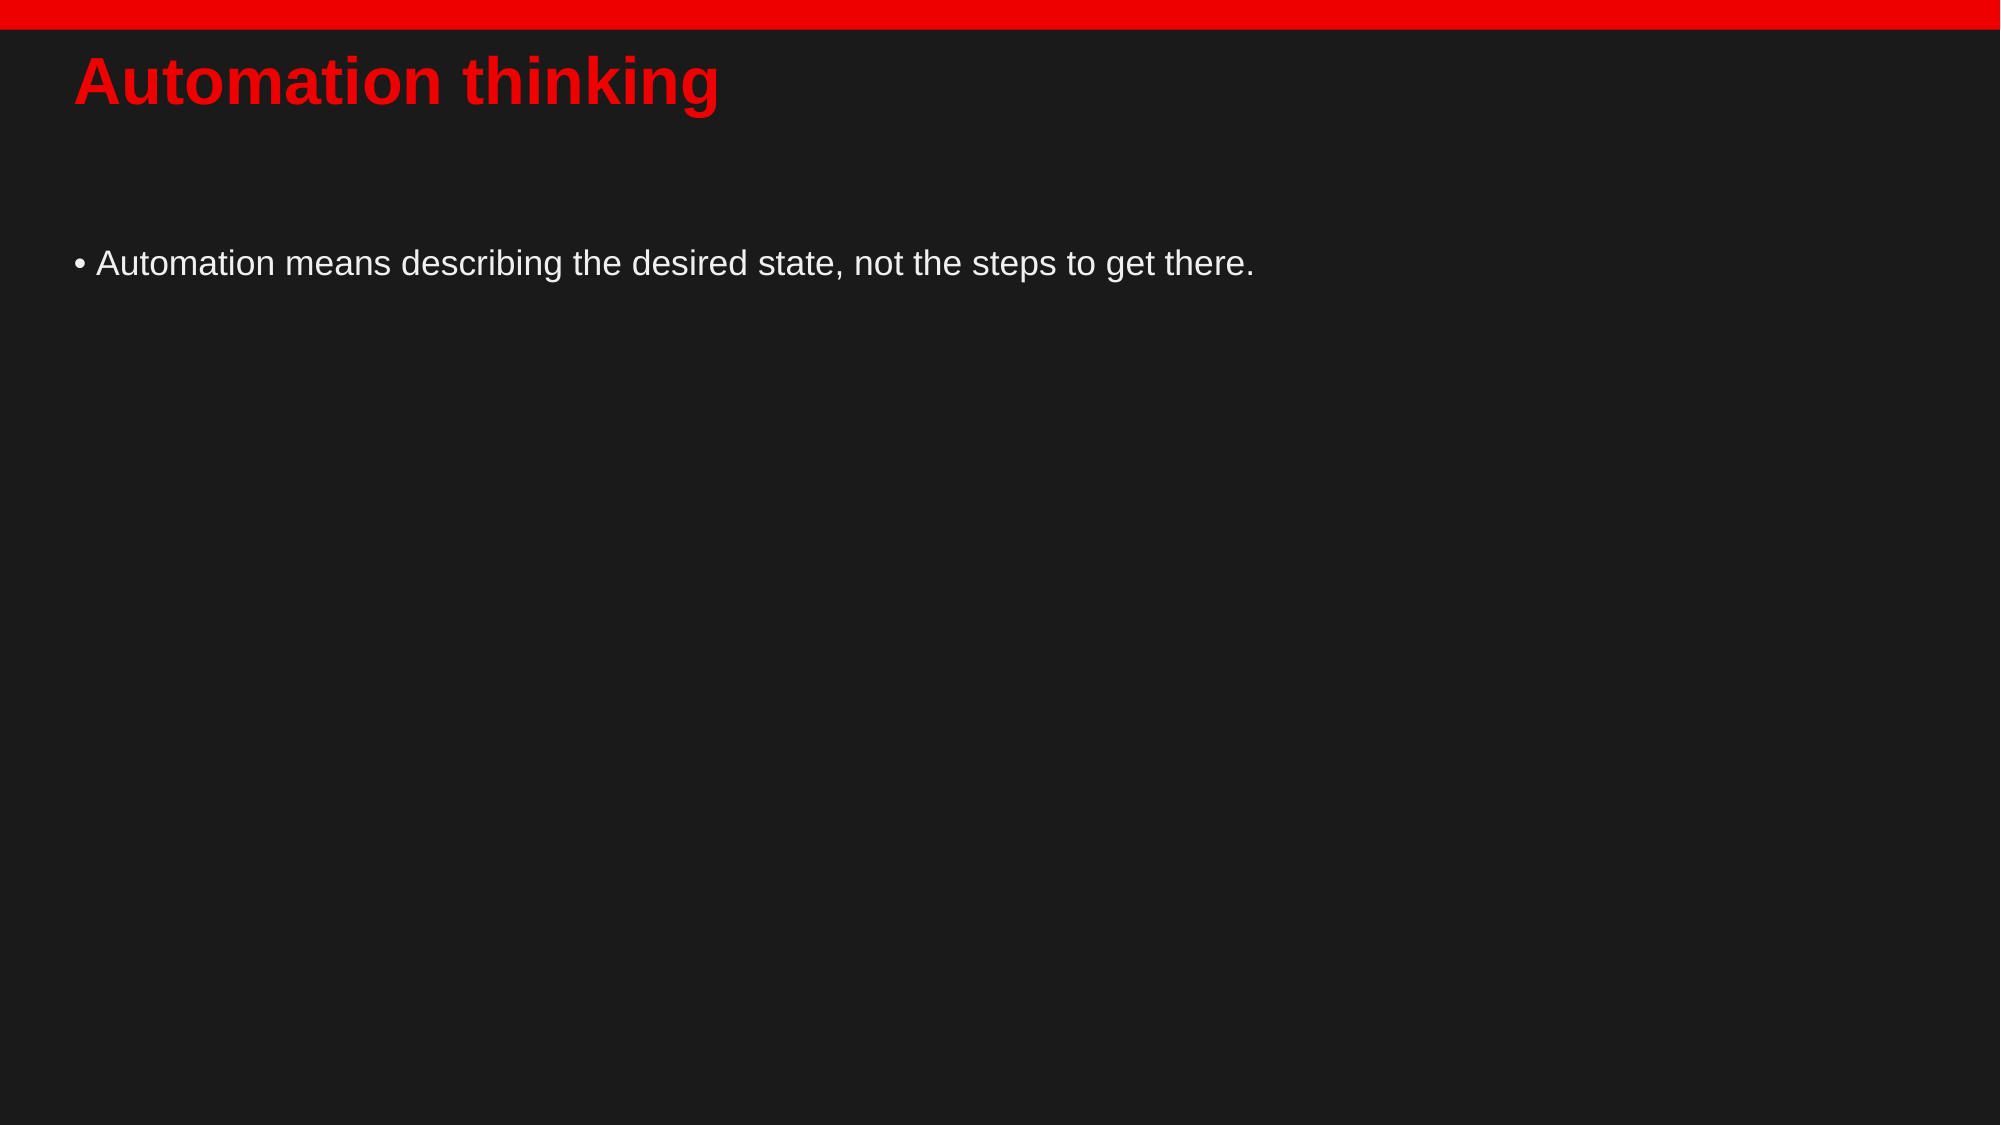

Automation thinking
• Automation means describing the desired state, not the steps to get there.